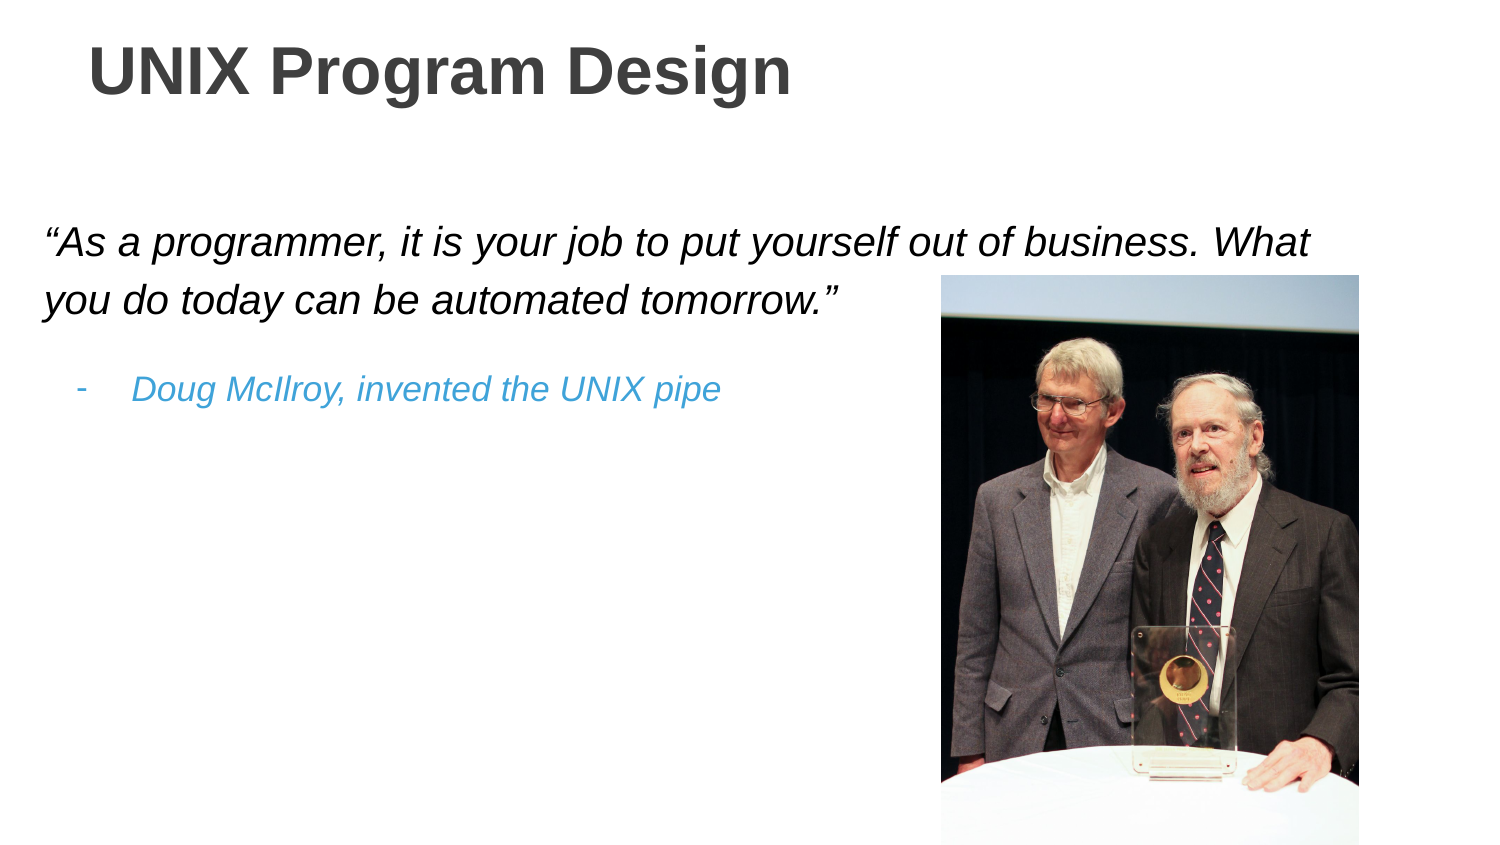

# UNIX Program Design
“As a programmer, it is your job to put yourself out of business. What you do today can be automated tomorrow.”
Doug McIlroy, invented the UNIX pipe